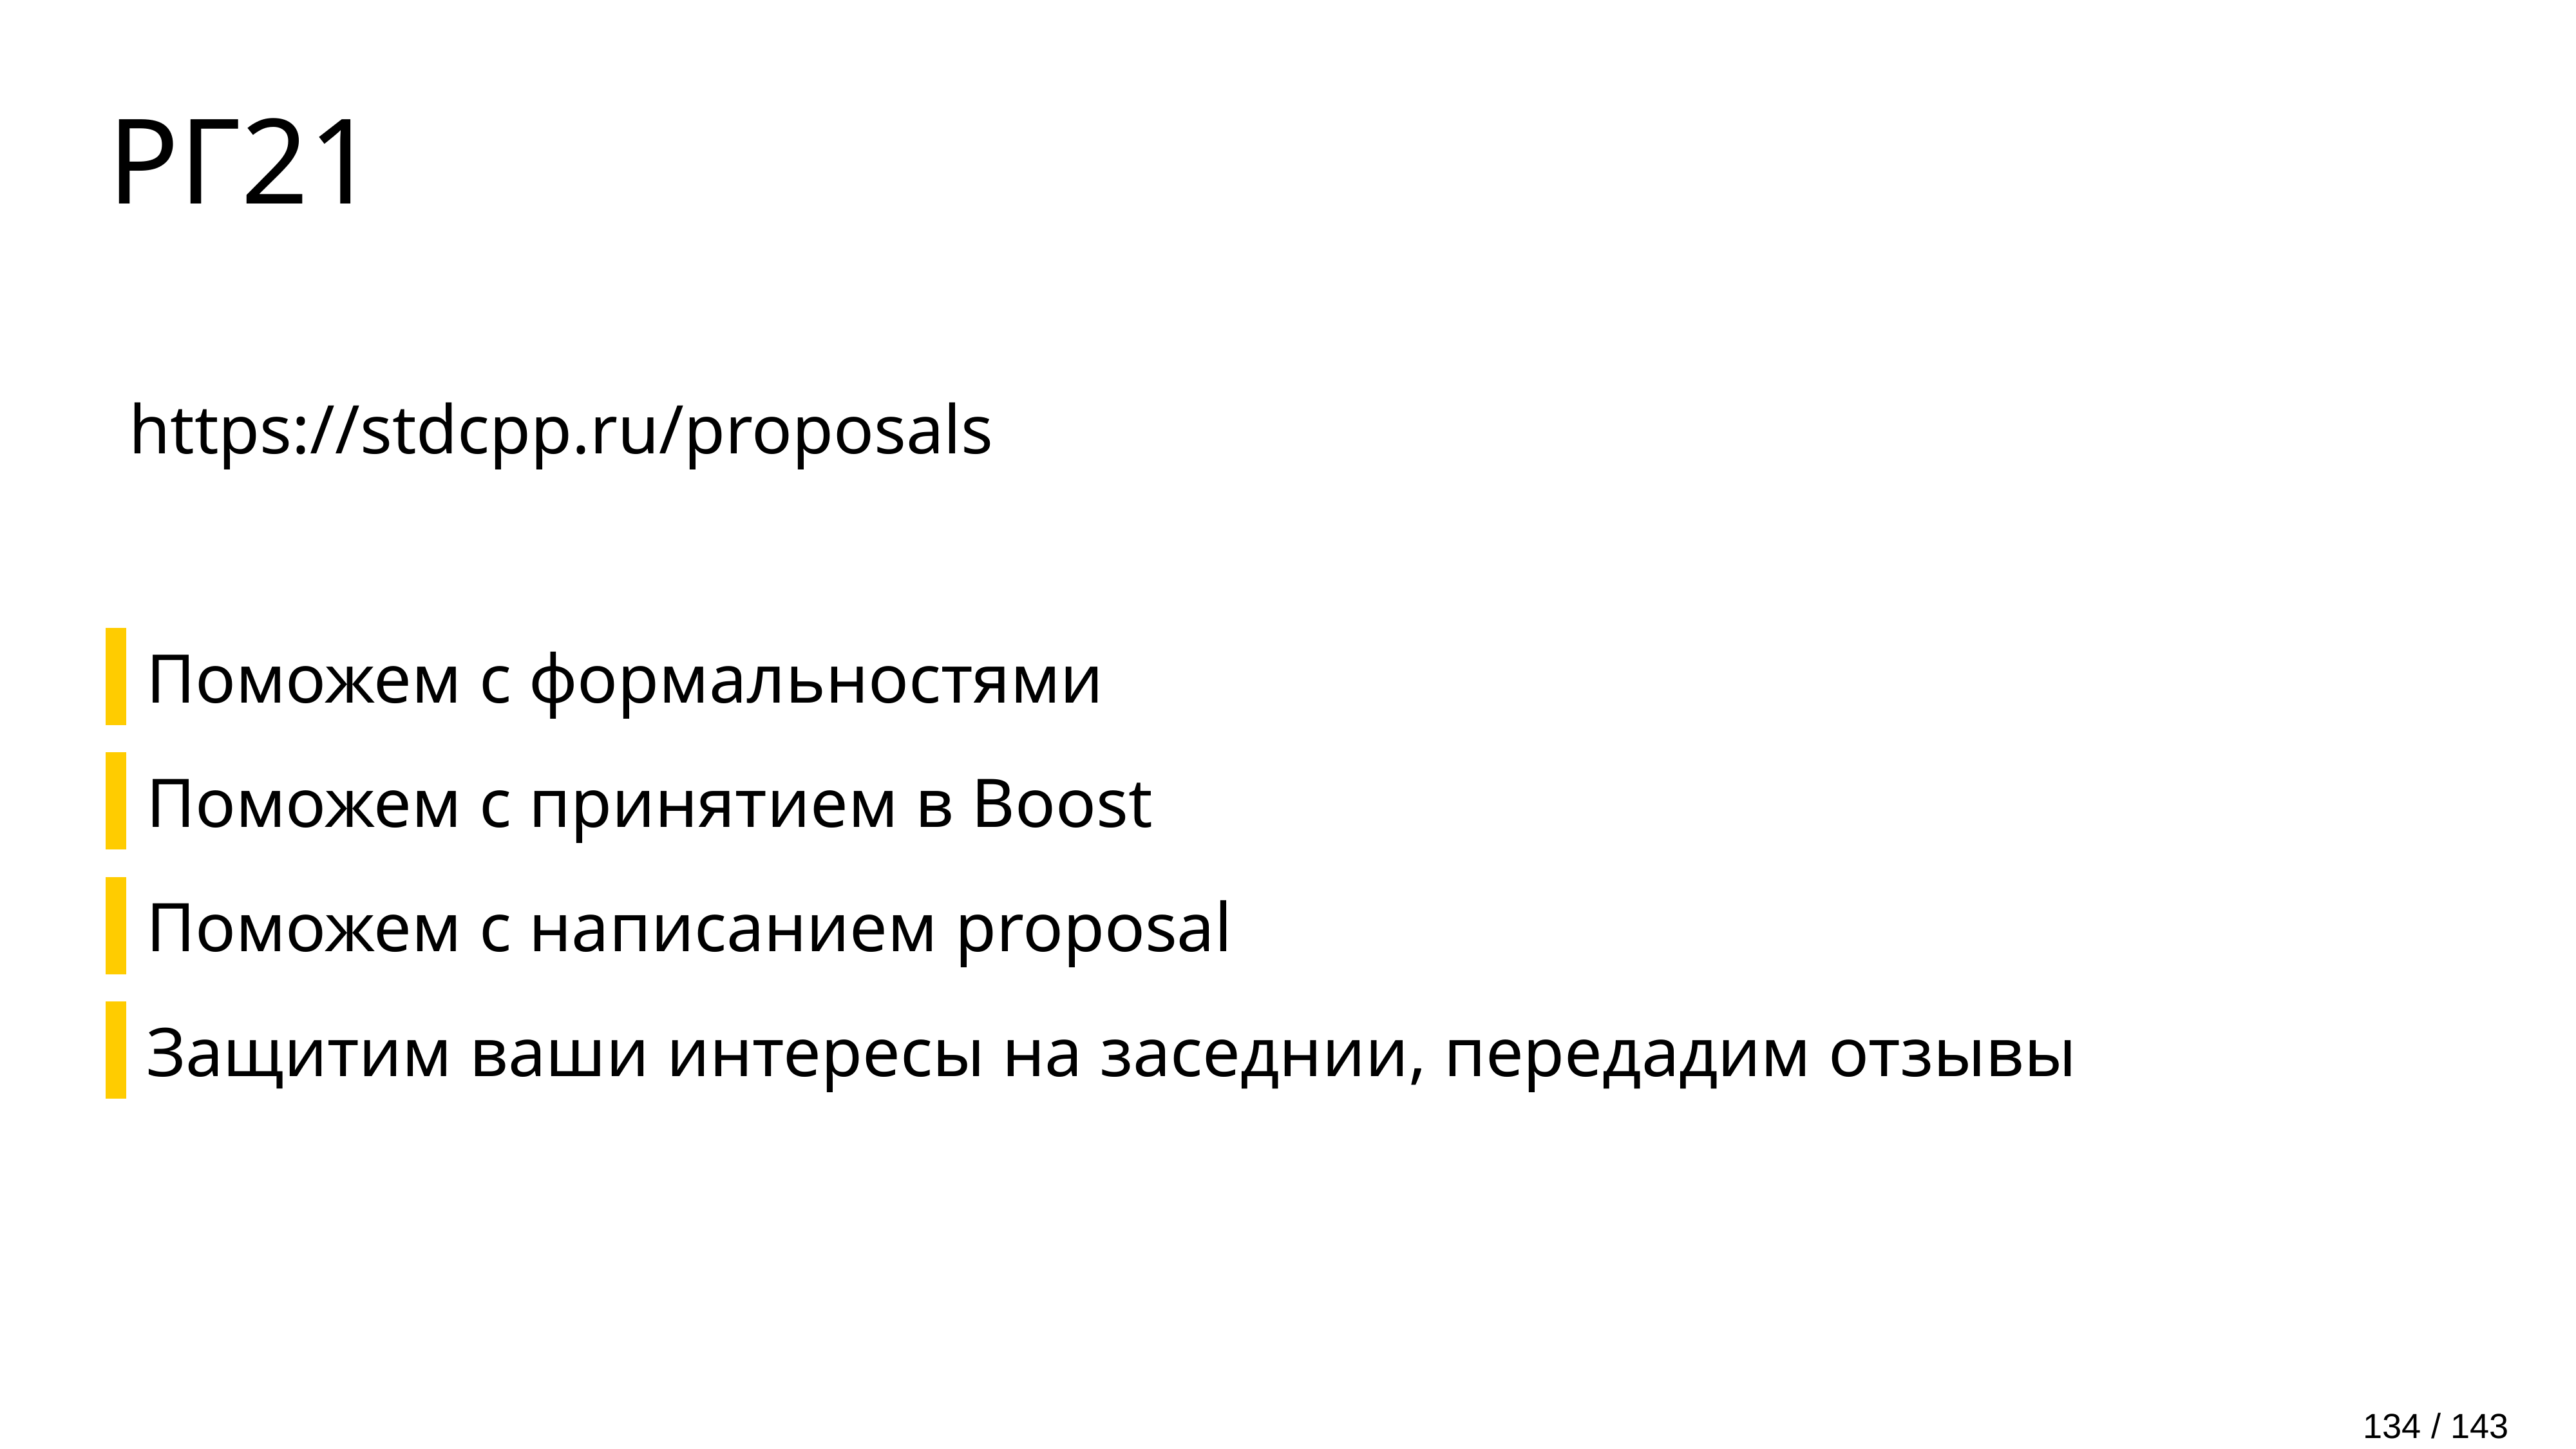

# РГ21
https://stdcpp.ru/proposals
 Поможем с формальностями
 Поможем с принятием в Boost
 Поможем с написанием proposal
 Защитим ваши интересы на заседнии, передадим отзывы